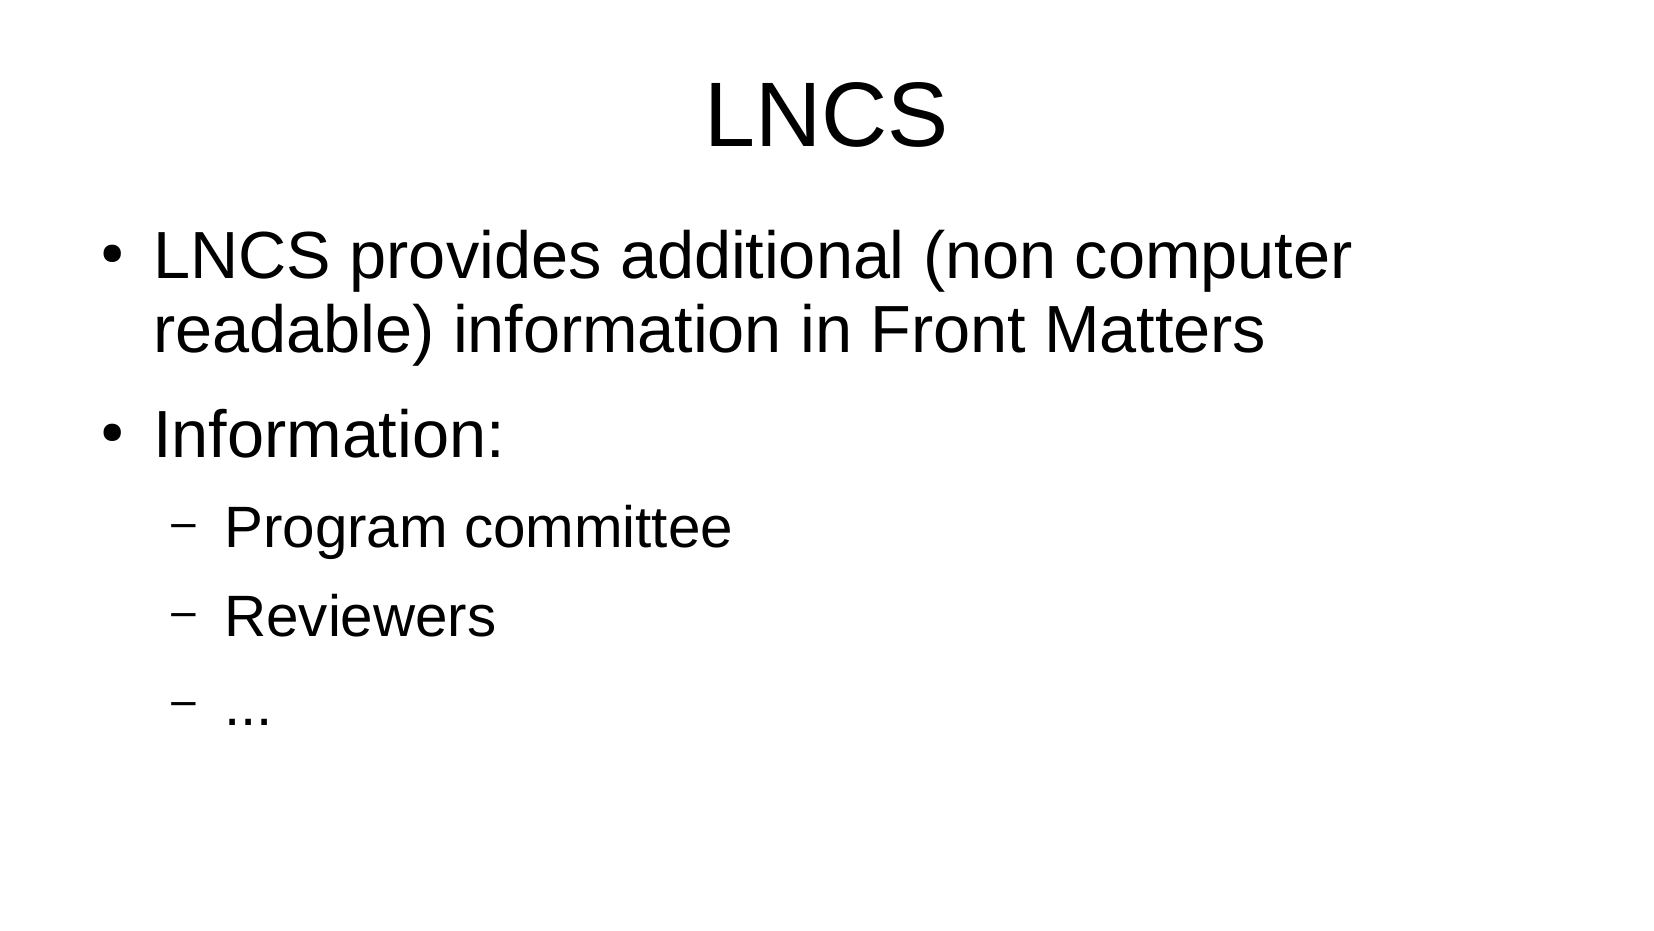

# LNCS
LNCS provides additional (non computer readable) information in Front Matters
Information:
Program committee
Reviewers
...